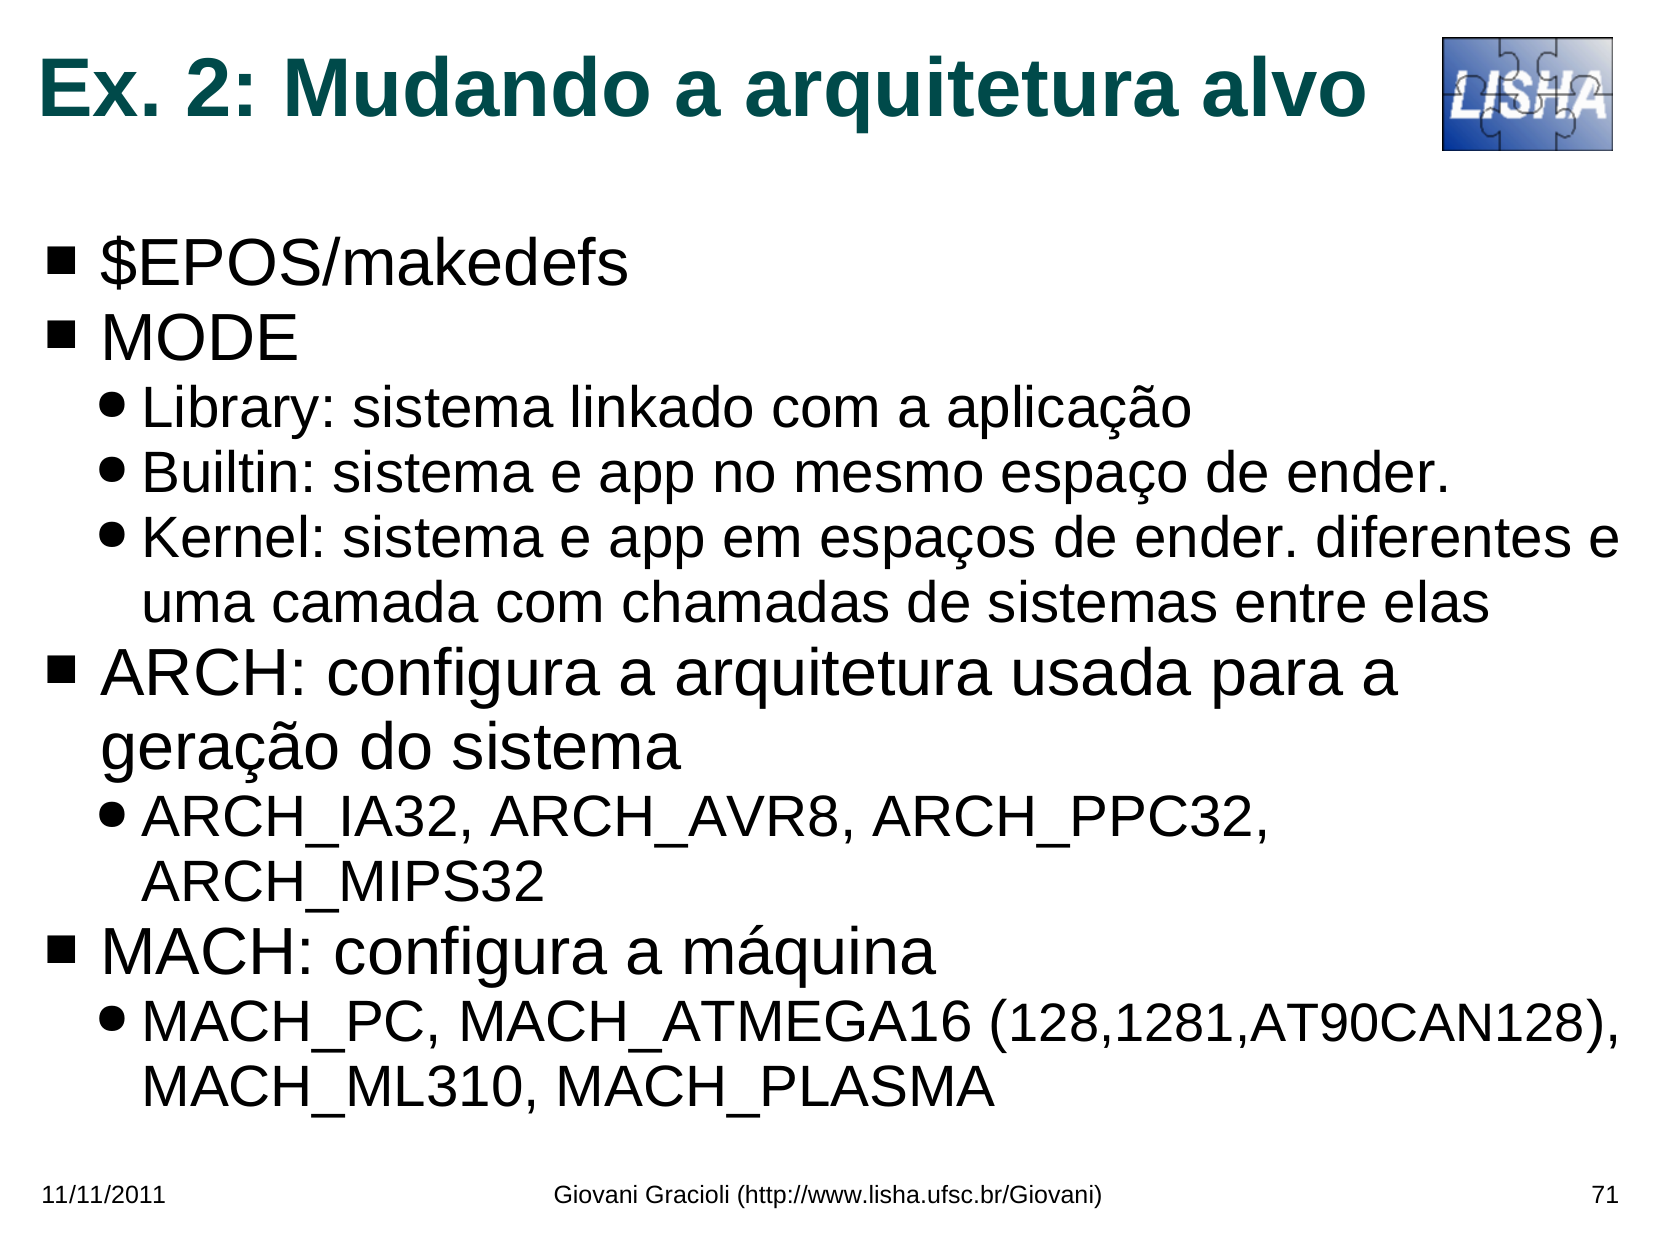

# Ex. 2: Mudando a arquitetura alvo
$EPOS/makedefs
MODE
Library: sistema linkado com a aplicação
Builtin: sistema e app no mesmo espaço de ender.
Kernel: sistema e app em espaços de ender. diferentes e uma camada com chamadas de sistemas entre elas
ARCH: configura a arquitetura usada para a geração do sistema
ARCH_IA32, ARCH_AVR8, ARCH_PPC32, ARCH_MIPS32
MACH: configura a máquina
MACH_PC, MACH_ATMEGA16 (128,1281,AT90CAN128), MACH_ML310, MACH_PLASMA